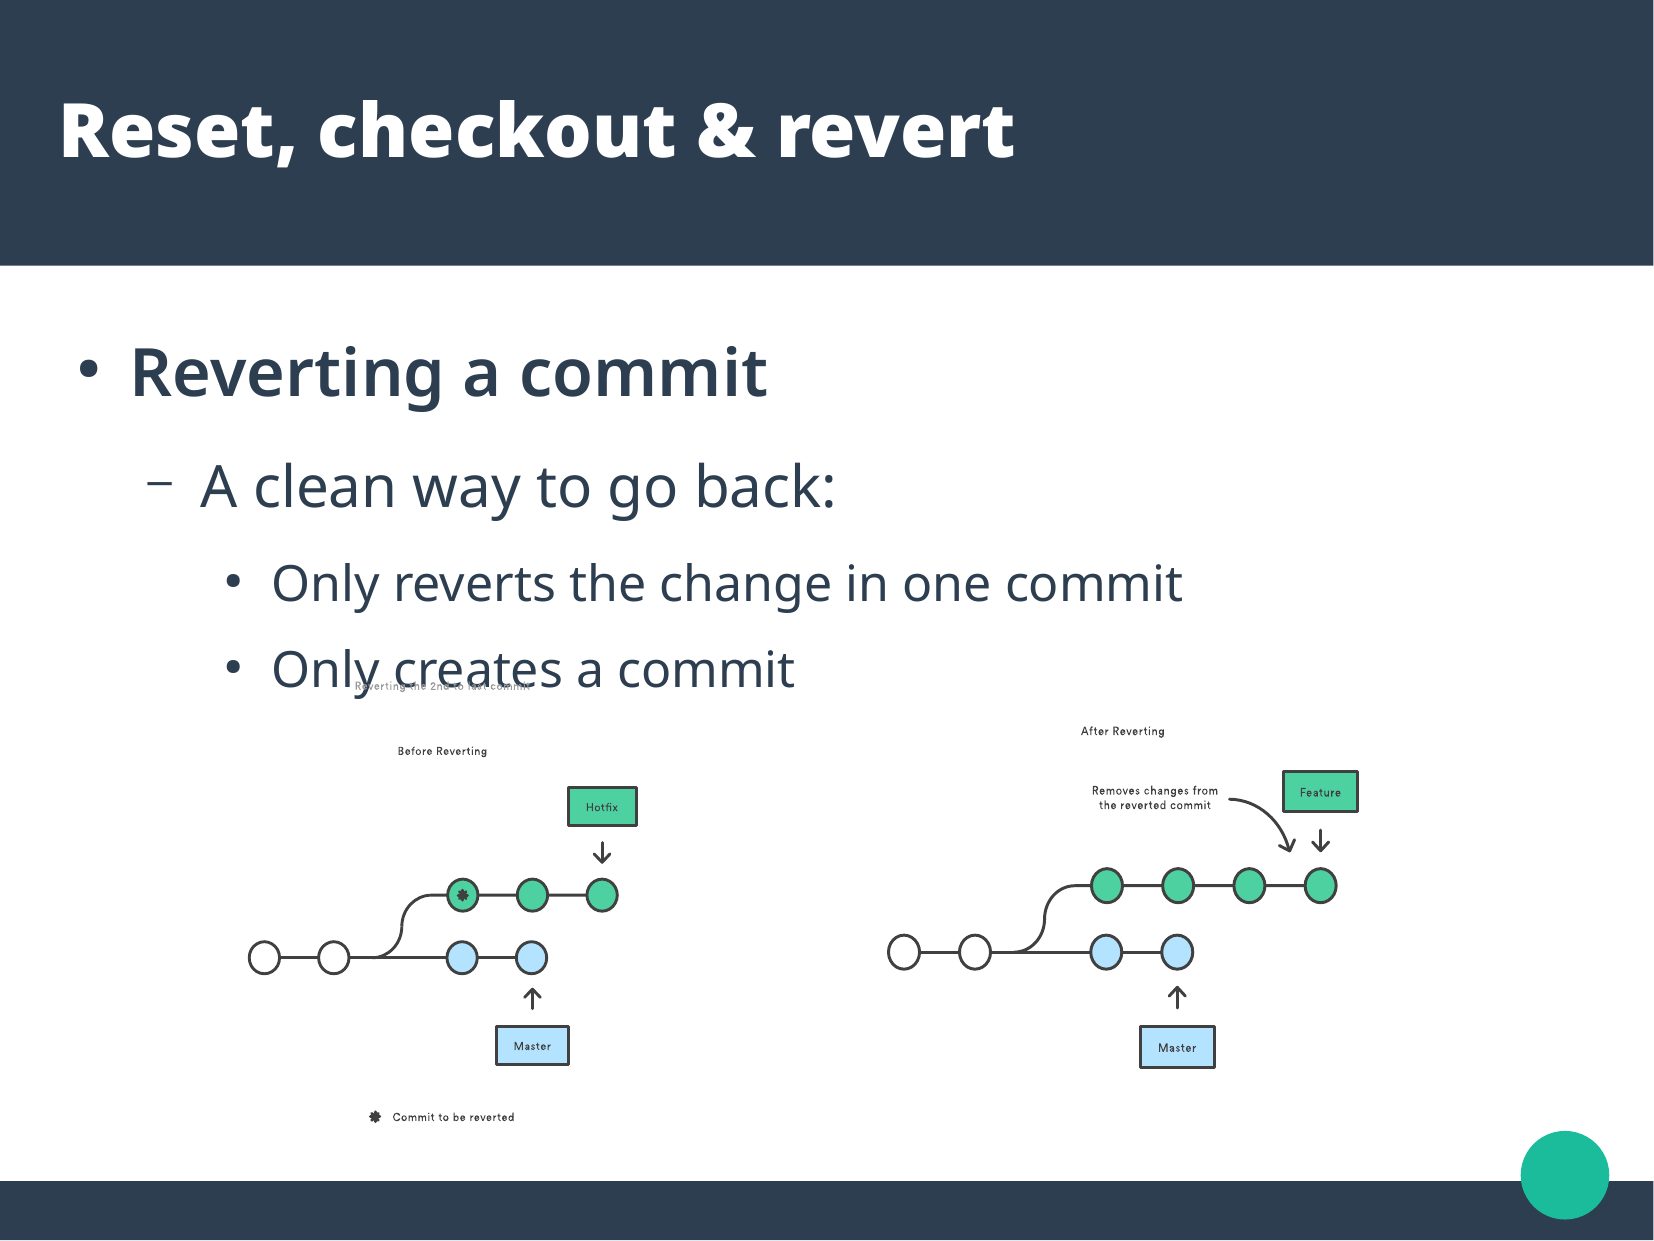

# Reset, checkout & revert
Reverting a commit
A clean way to go back:
Only reverts the change in one commit
Only creates a commit